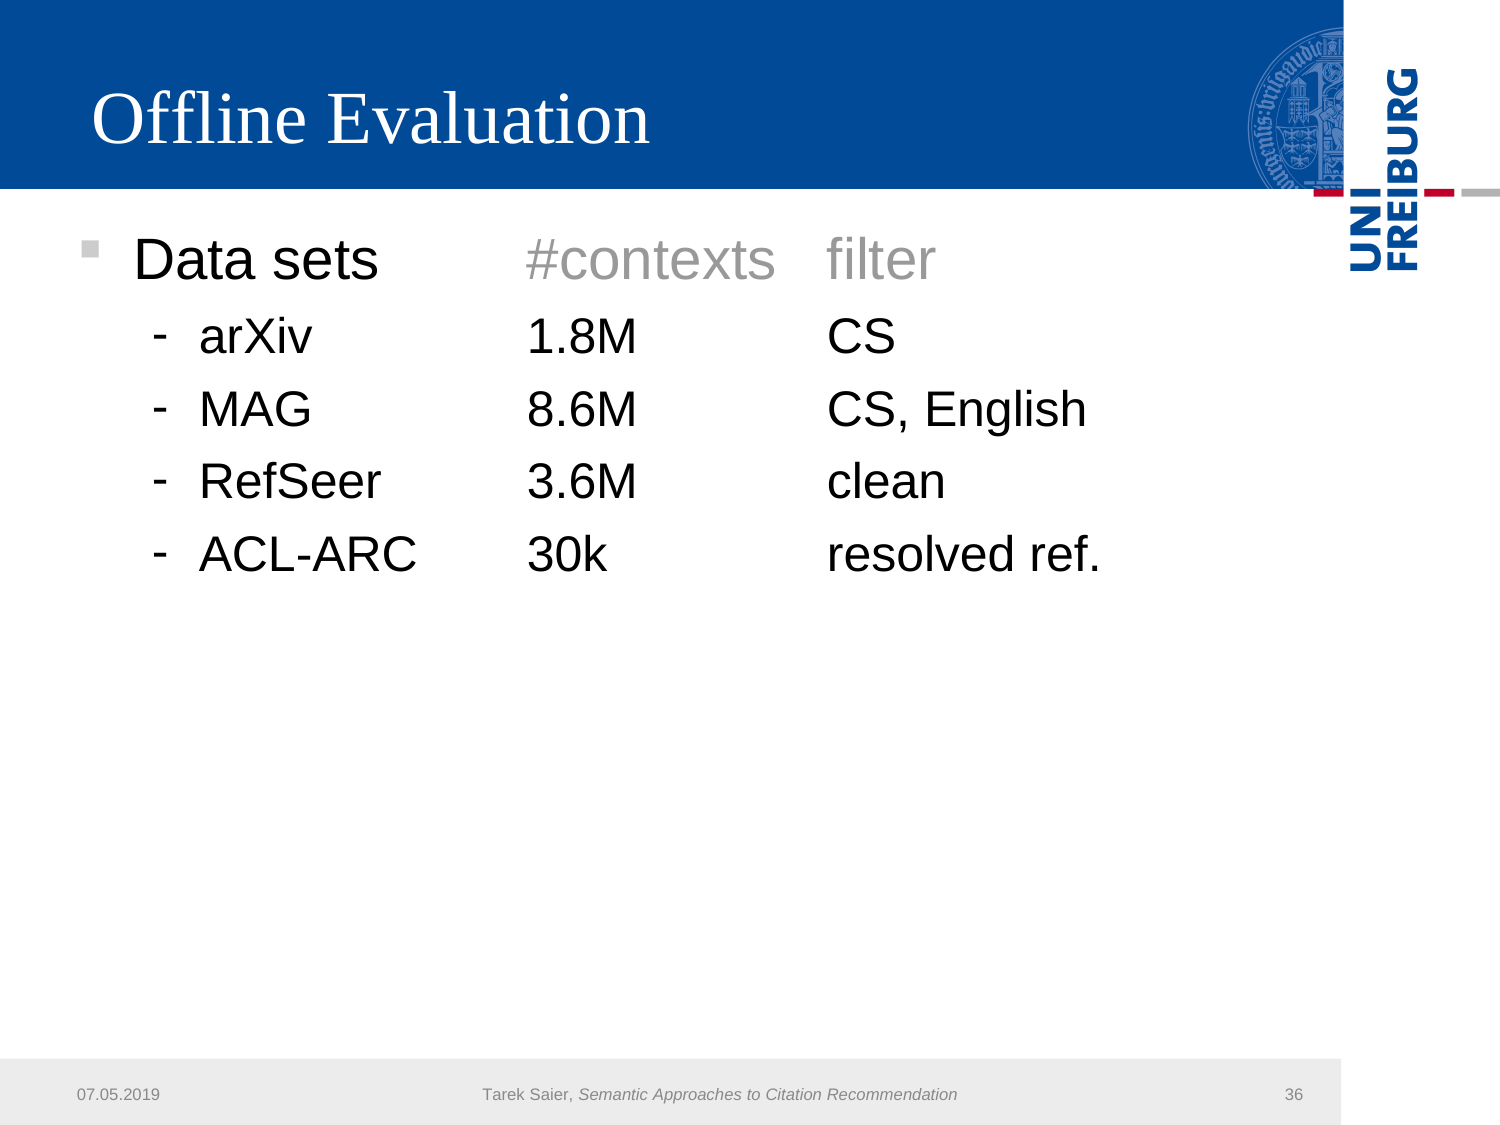

# Offline Evaluation
Data sets	#contexts	filter
arXiv		1.8M		CS
MAG		8.6M		CS, English
RefSeer	3.6M		clean
ACL-ARC	30k		resolved ref.
Präsentationstitel
36